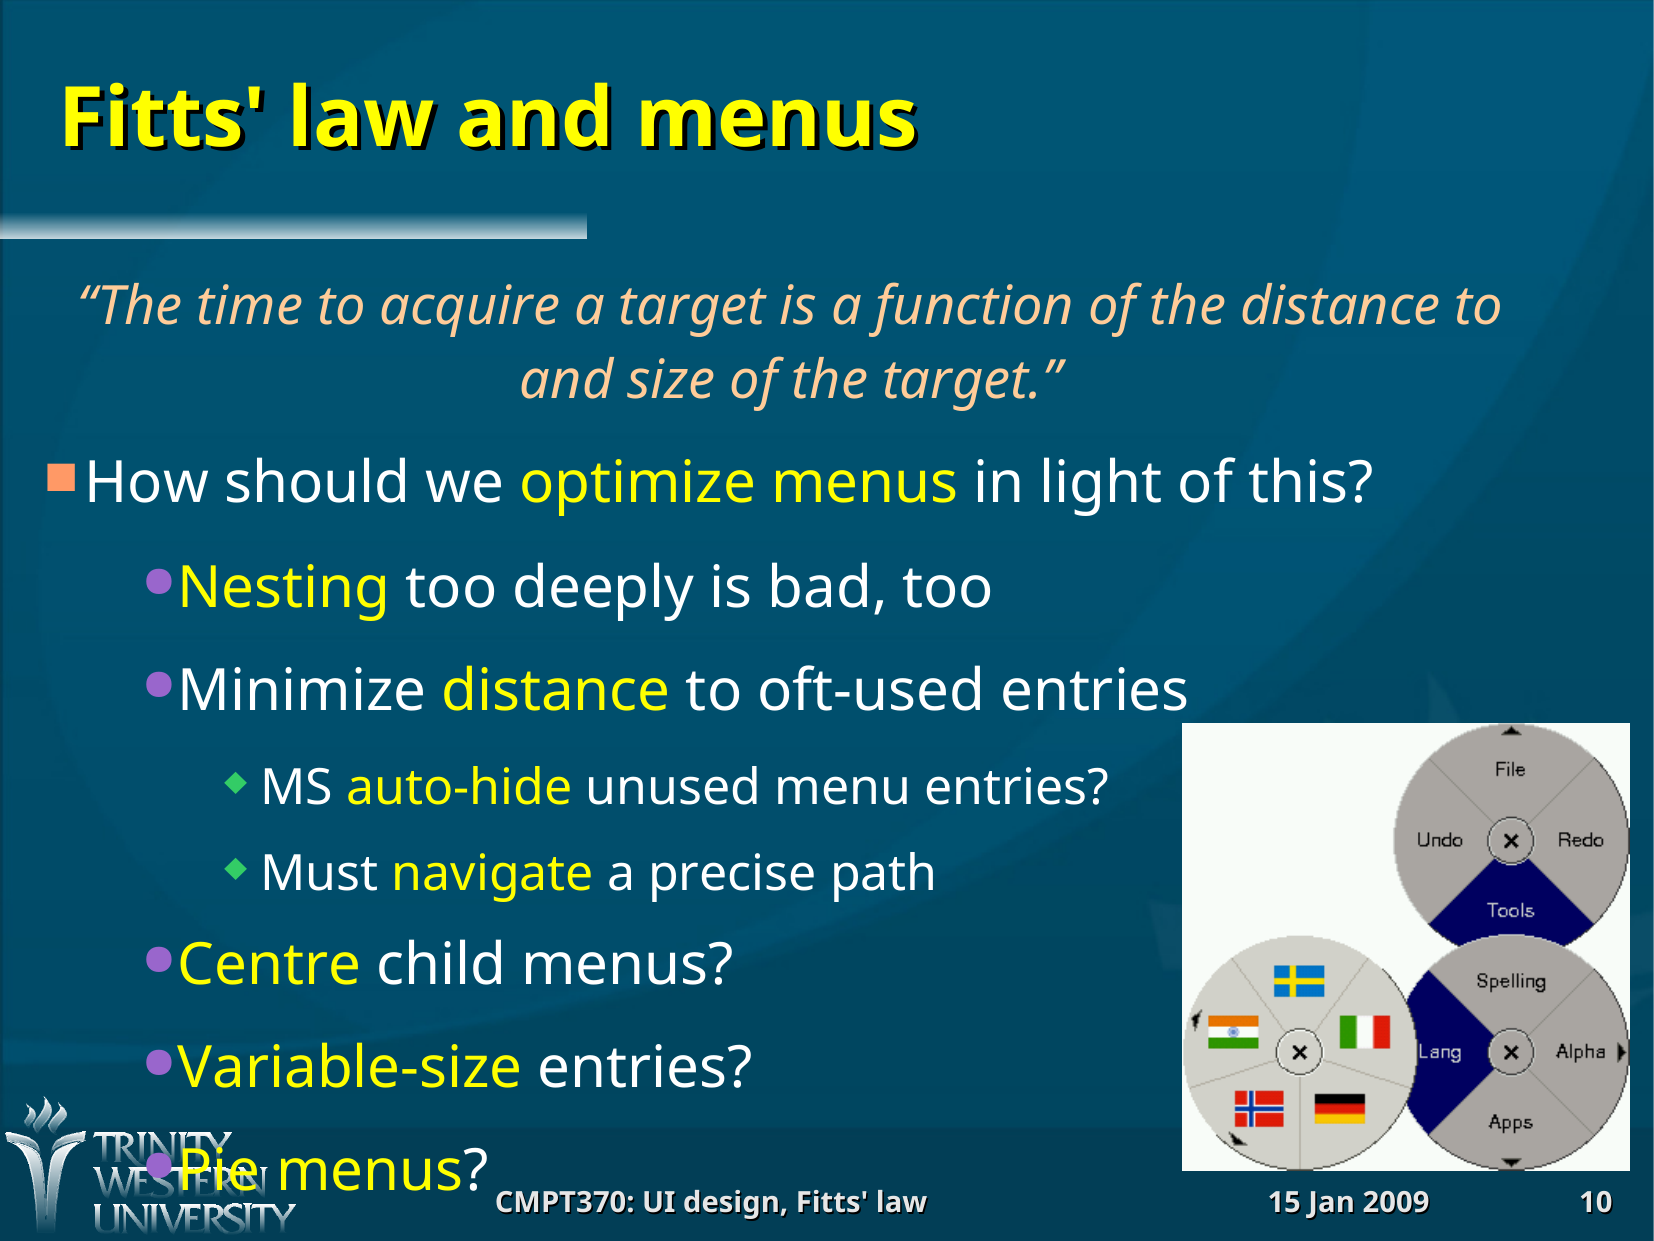

# Fitts' law and menus
“The time to acquire a target is a function of the distance to and size of the target.”
How should we optimize menus in light of this?
Nesting too deeply is bad, too
Minimize distance to oft-used entries
MS auto-hide unused menu entries?
Must navigate a precise path
Centre child menus?
Variable-size entries?
Pie menus?
CMPT370: UI design, Fitts' law
15 Jan 2009
10